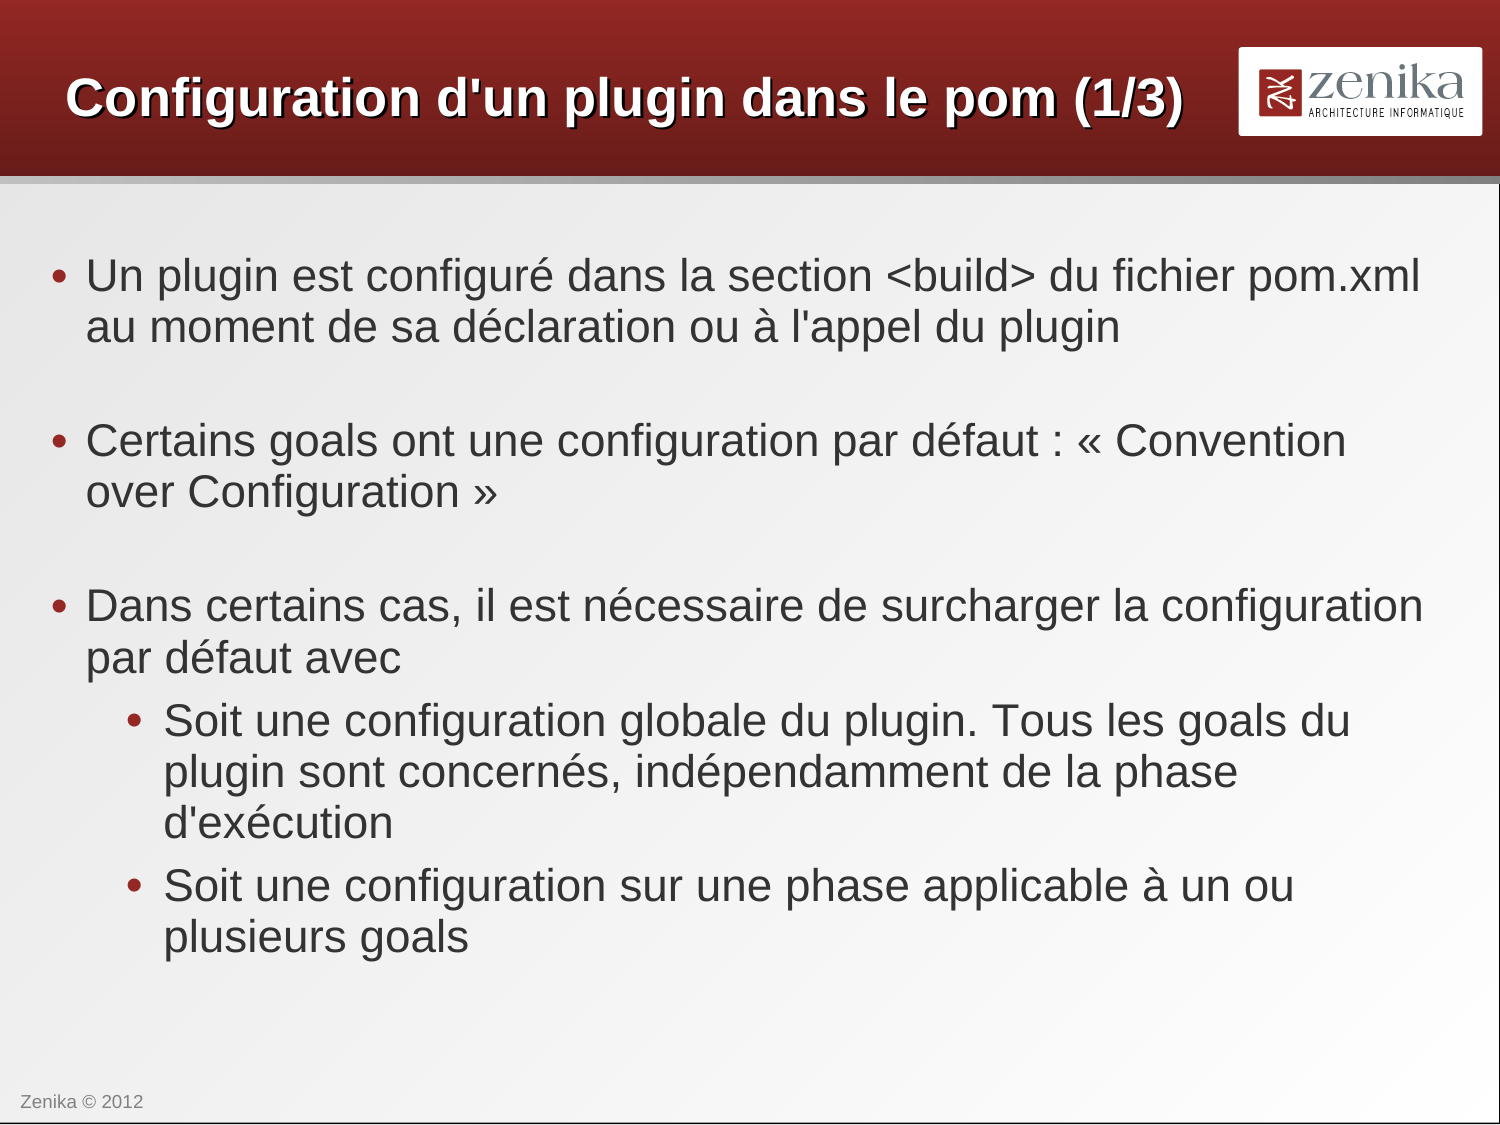

# Configuration d'un plugin dans le pom (1/3)
Un plugin est configuré dans la section <build> du fichier pom.xml au moment de sa déclaration ou à l'appel du plugin
Certains goals ont une configuration par défaut : « Convention over Configuration »
Dans certains cas, il est nécessaire de surcharger la configuration par défaut avec
Soit une configuration globale du plugin. Tous les goals du plugin sont concernés, indépendamment de la phase d'exécution
Soit une configuration sur une phase applicable à un ou plusieurs goals